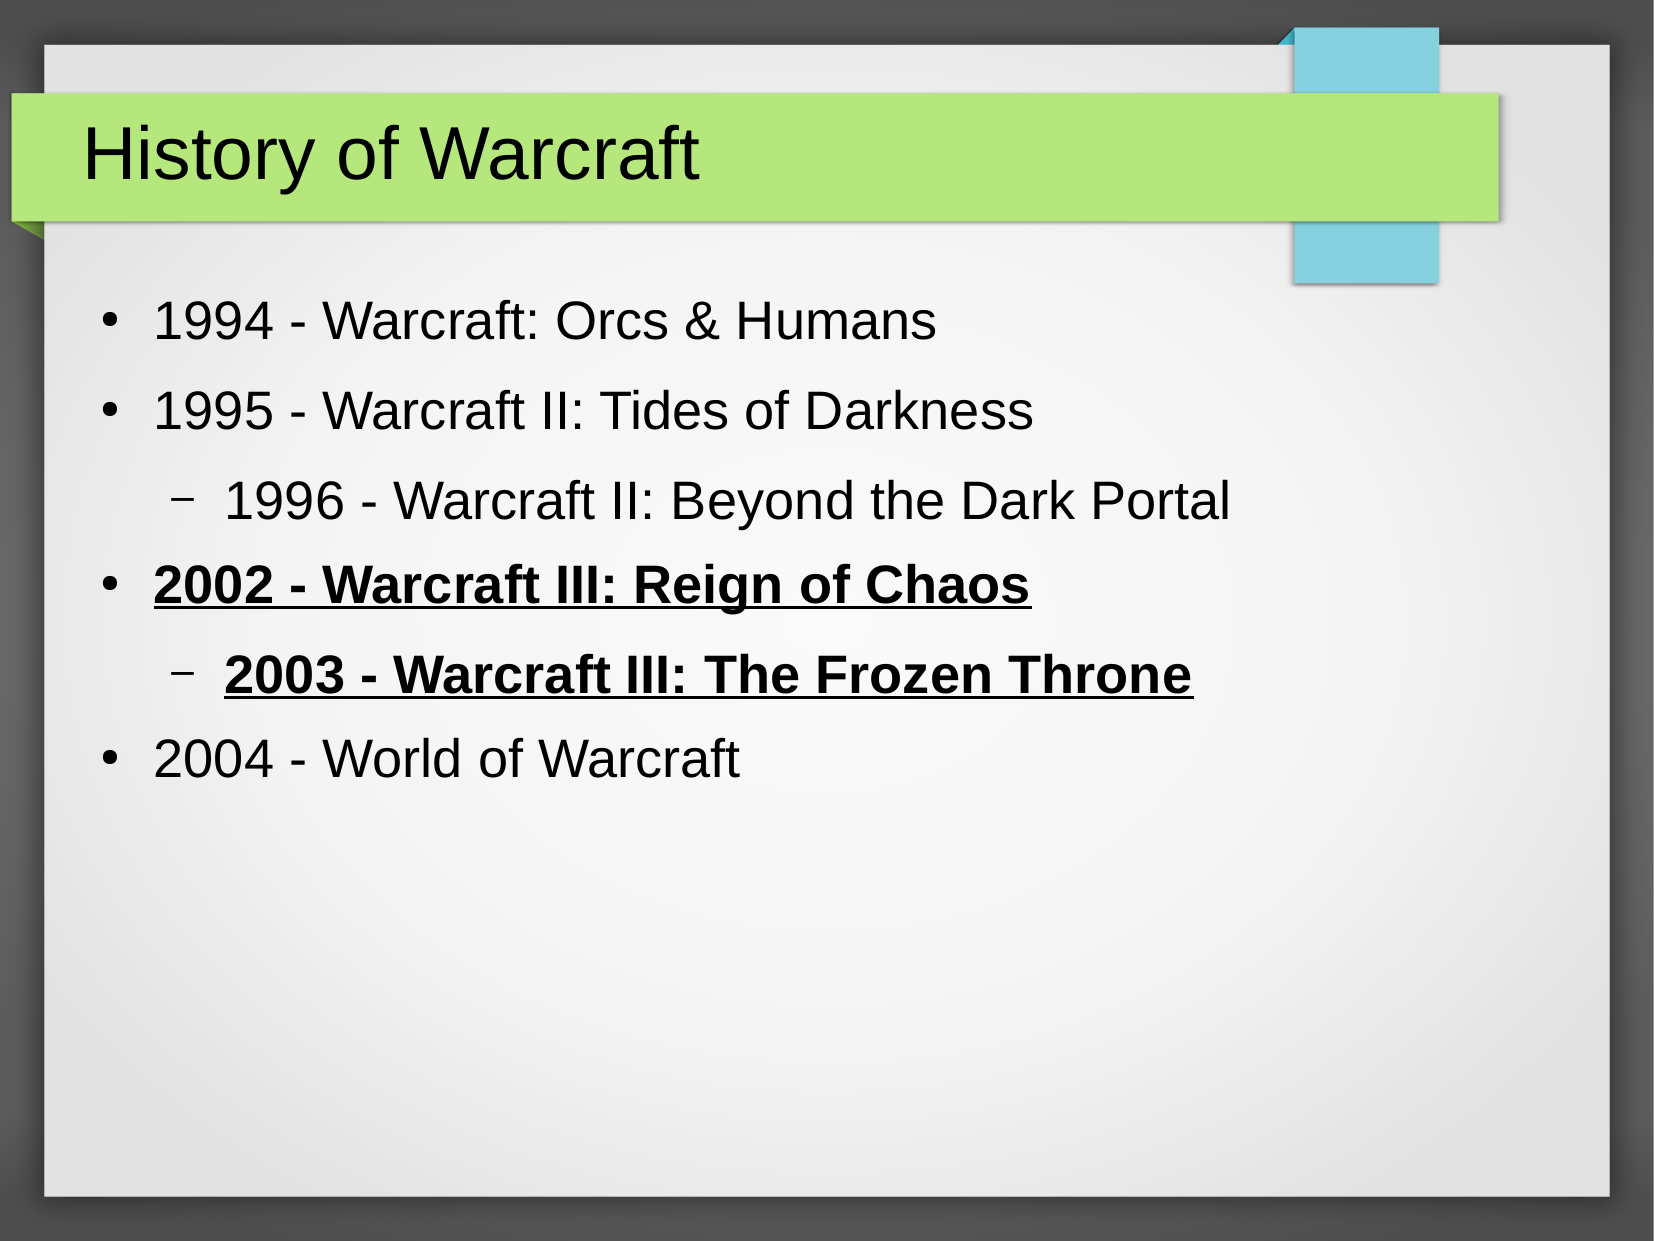

# History of Warcraft
1994 - Warcraft: Orcs & Humans
1995 - Warcraft II: Tides of Darkness
1996 - Warcraft II: Beyond the Dark Portal
2002 - Warcraft III: Reign of Chaos
2003 - Warcraft III: The Frozen Throne
2004 - World of Warcraft